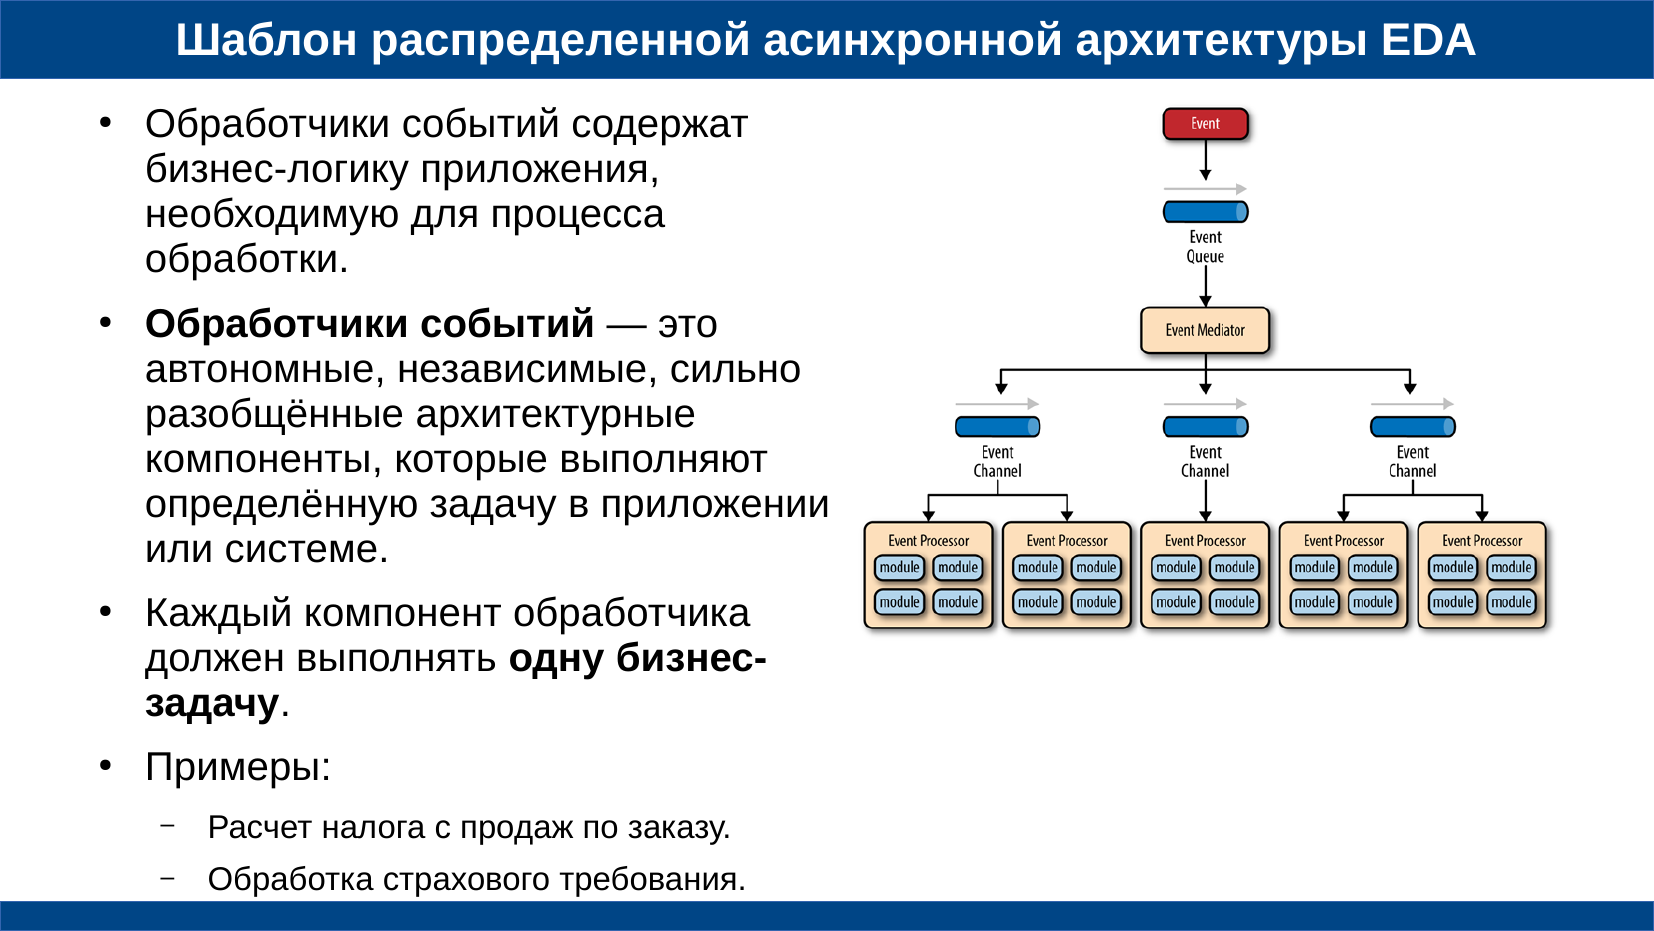

# Шаблон распределенной асинхронной архитектуры EDA
Обработчики событий содержат бизнес-логику приложения, необходимую для процесса обработки.
Обработчики событий — это автономные, независимые, сильно разобщённые архитектурные компоненты, которые выполняют определённую задачу в приложении или системе.
Каждый компонент обработчика должен выполнять одну бизнес-задачу.
Примеры:
Расчет налога с продаж по заказу.
Обработка страхового требования.